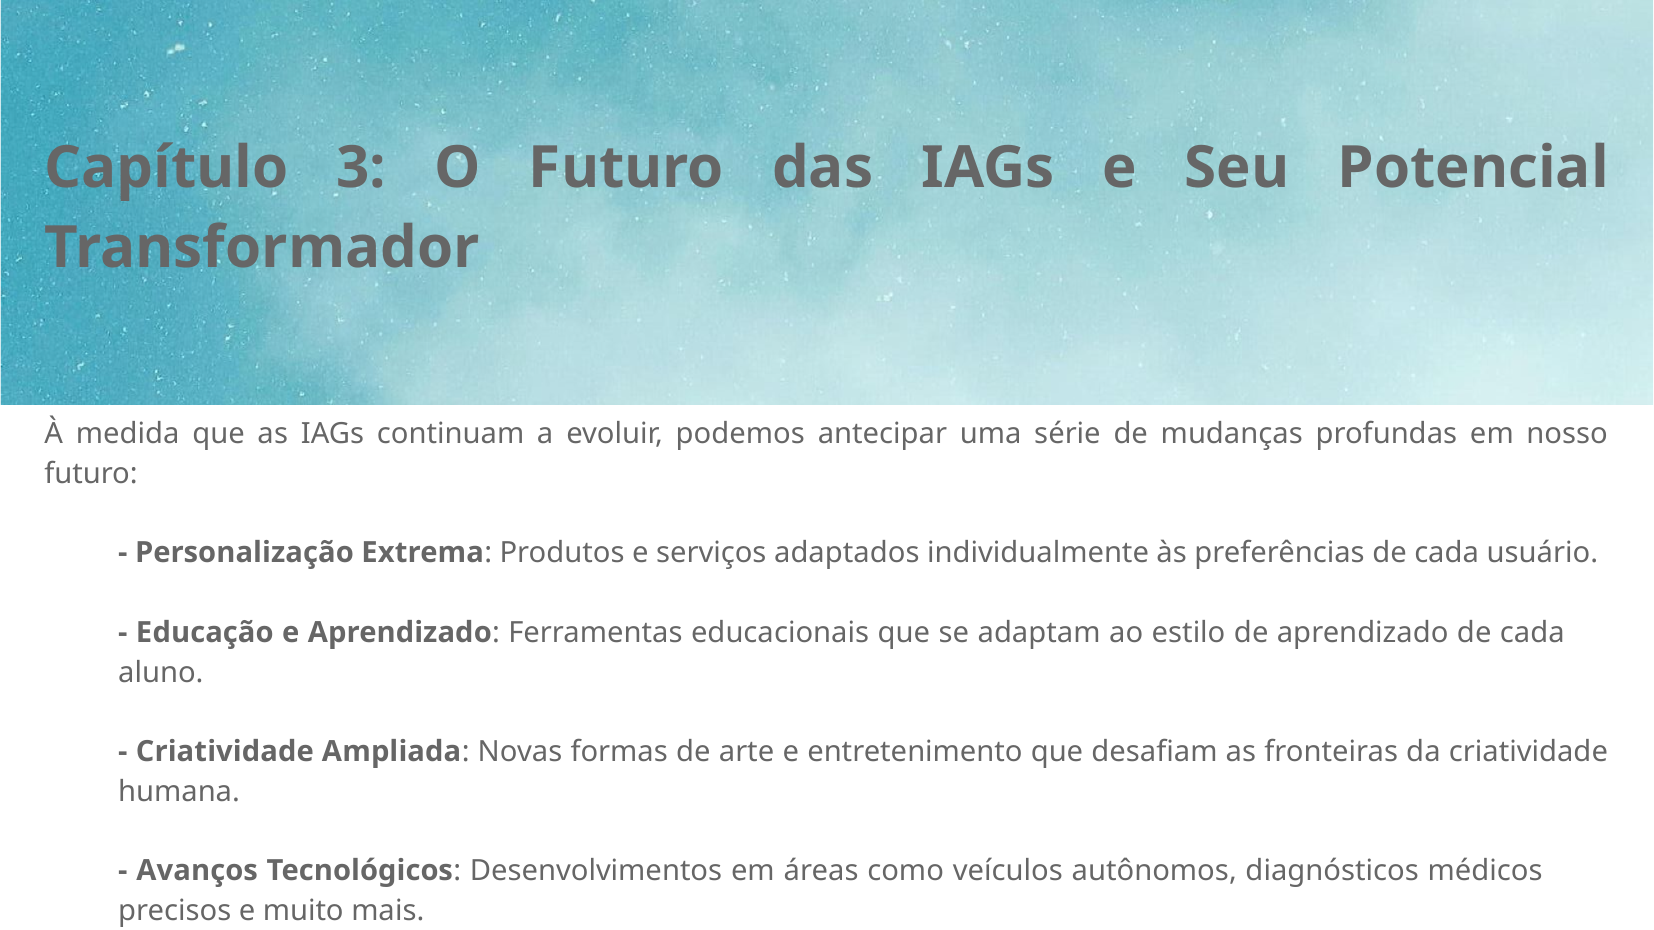

Capítulo 3: O Futuro das IAGs e Seu Potencial Transformador
À medida que as IAGs continuam a evoluir, podemos antecipar uma série de mudanças profundas em nosso futuro:
	- Personalização Extrema: Produtos e serviços adaptados individualmente às preferências de cada usuário.
	- Educação e Aprendizado: Ferramentas educacionais que se adaptam ao estilo de aprendizado de cada 		aluno.
	- Criatividade Ampliada: Novas formas de arte e entretenimento que desafiam as fronteiras da criatividade 	humana.
	- Avanços Tecnológicos: Desenvolvimentos em áreas como veículos autônomos, diagnósticos médicos 		precisos e muito mais.